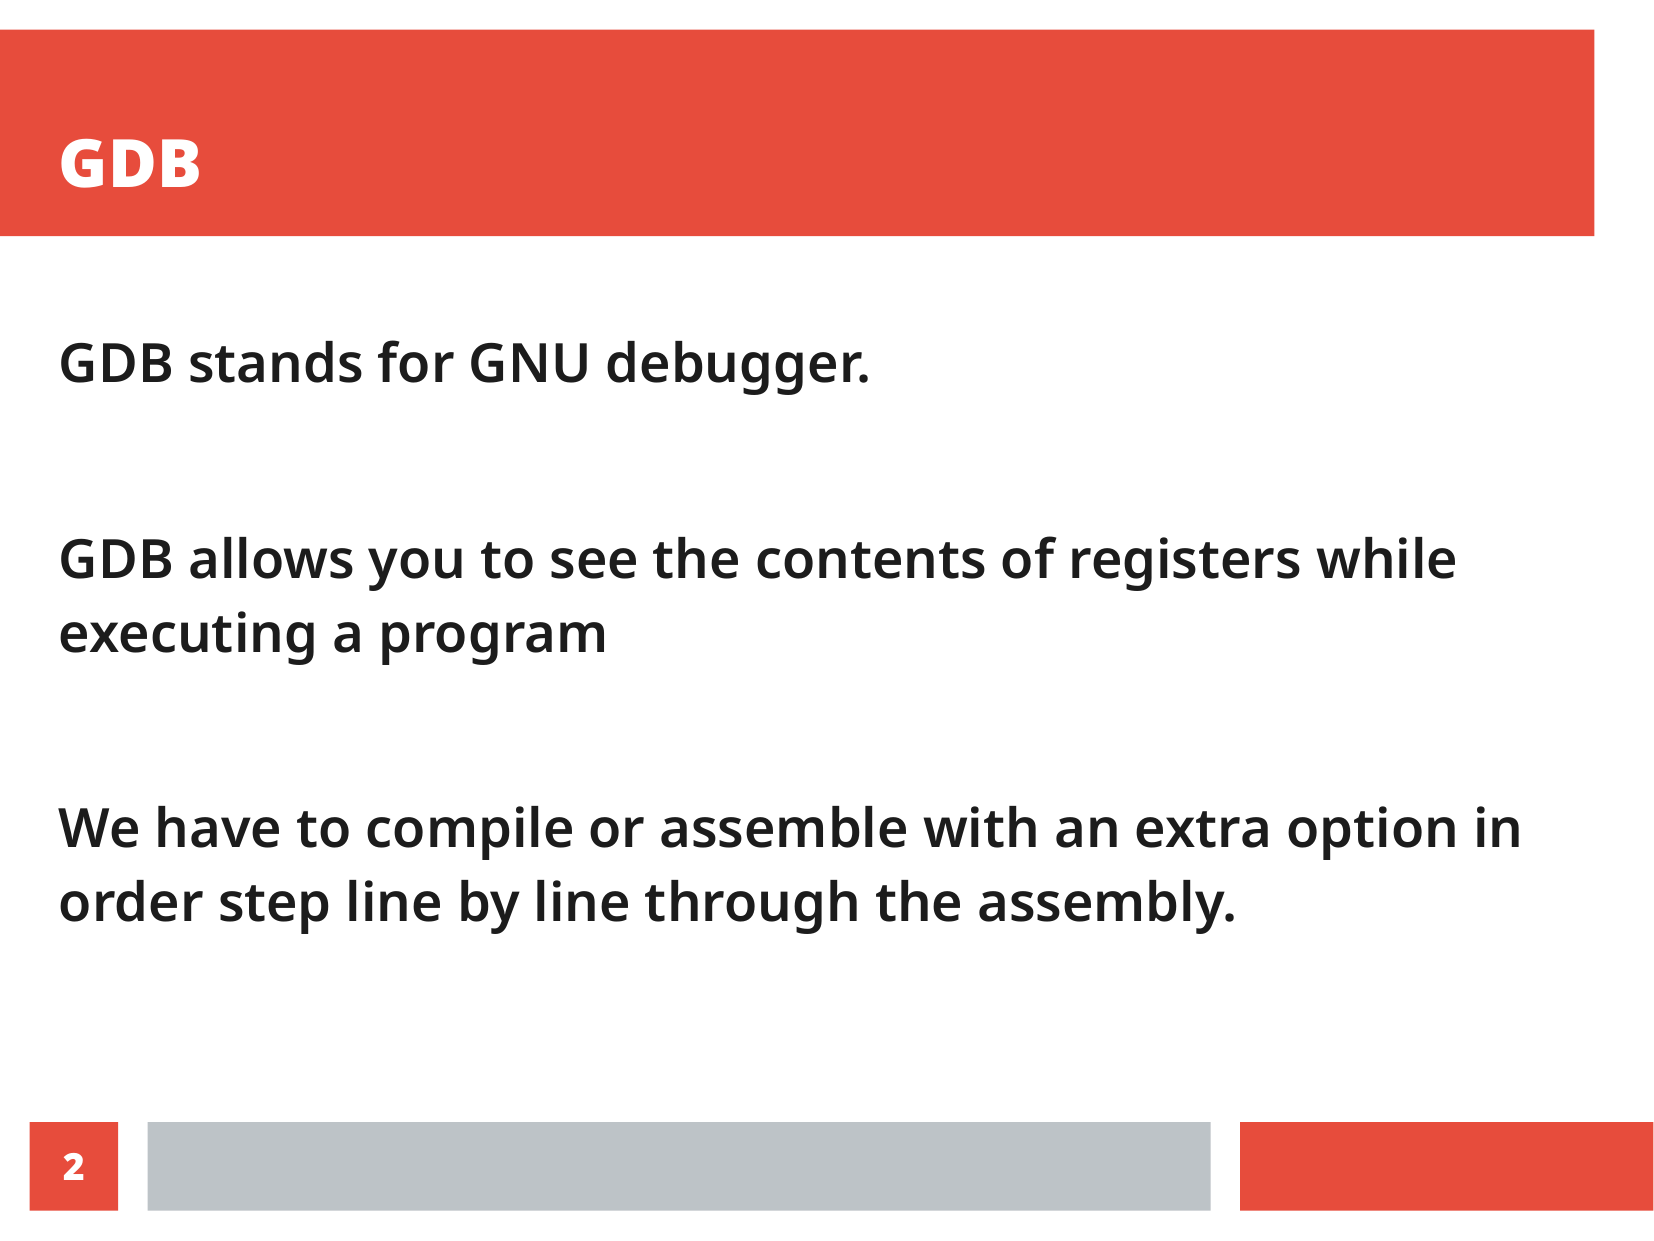

# GDB
GDB stands for GNU debugger.
GDB allows you to see the contents of registers while executing a program
We have to compile or assemble with an extra option in order step line by line through the assembly.
2